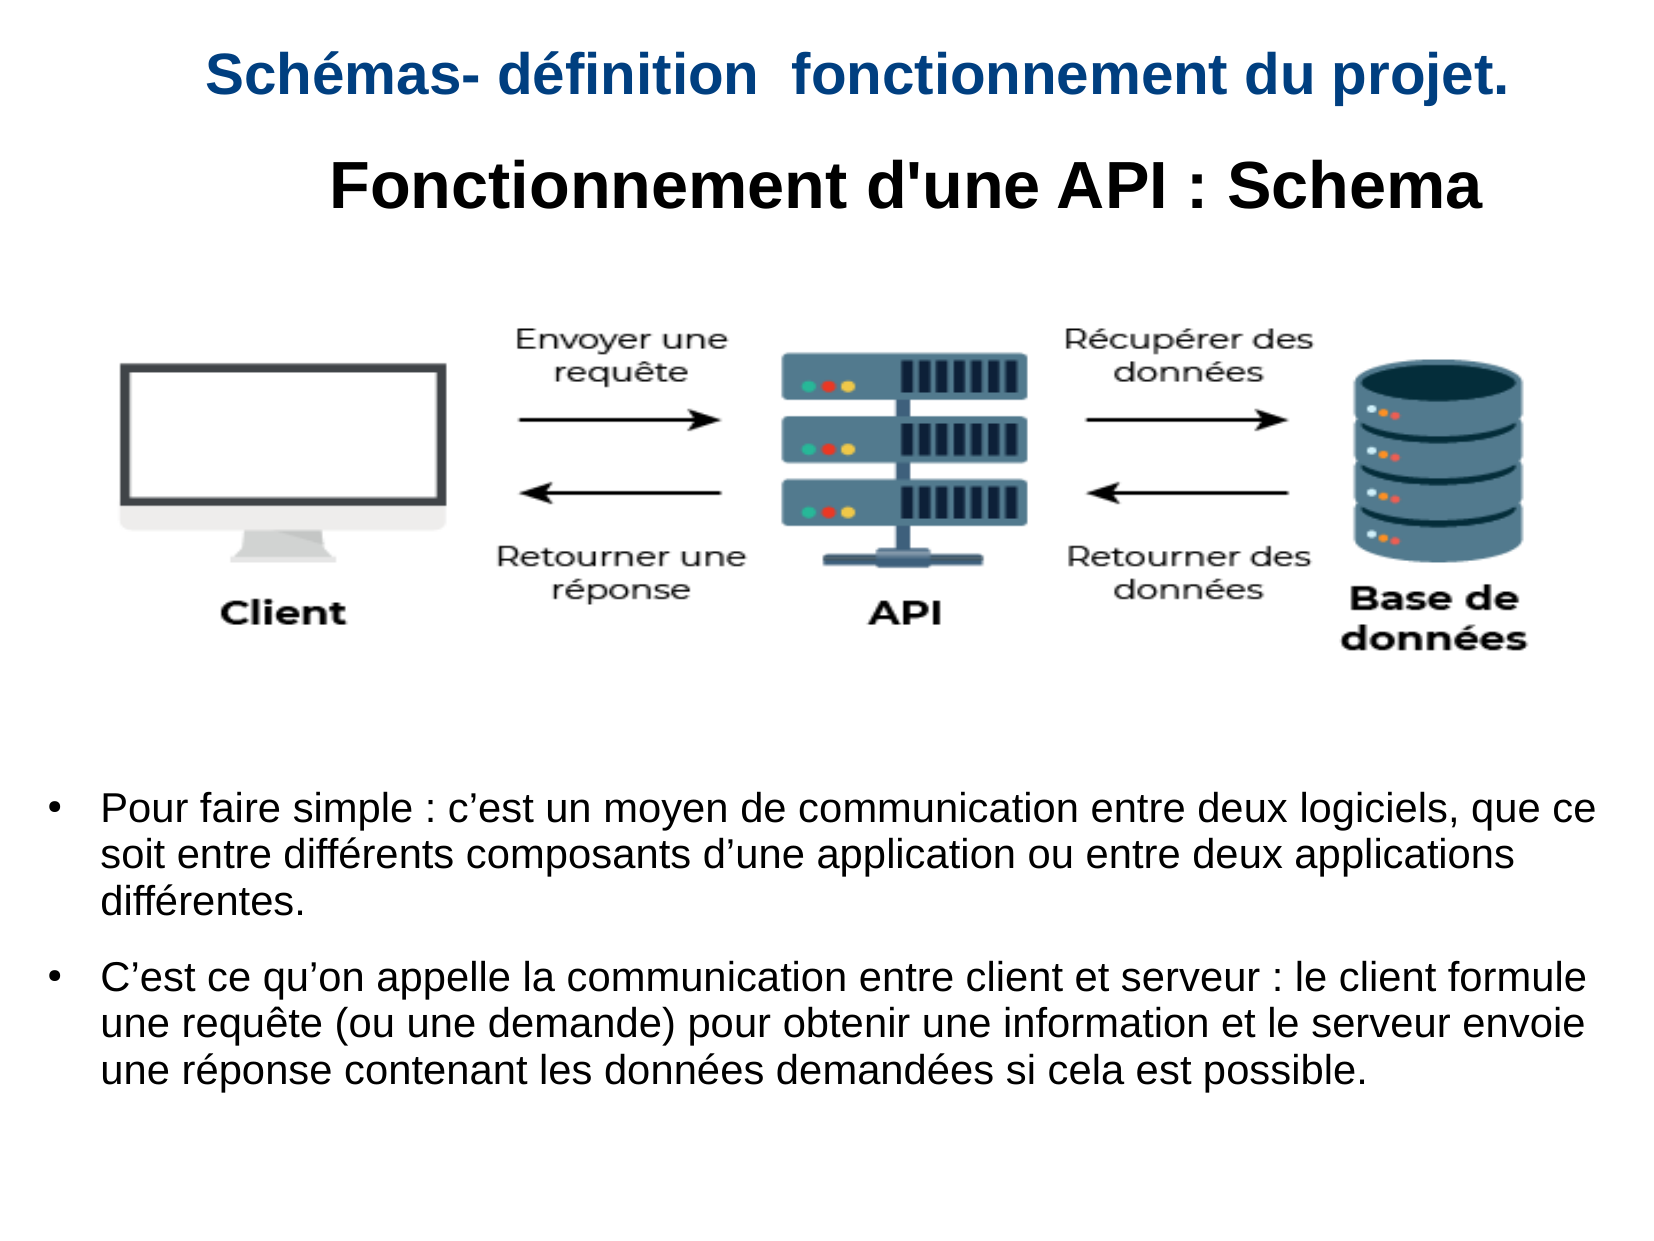

# Schémas- définition fonctionnement du projet.
Fonctionnement d'une API : Schema
Pour faire simple : c’est un moyen de communication entre deux logiciels, que ce soit entre différents composants d’une application ou entre deux applications différentes.
C’est ce qu’on appelle la communication entre client et serveur : le client formule une requête (ou une demande) pour obtenir une information et le serveur envoie une réponse contenant les données demandées si cela est possible.